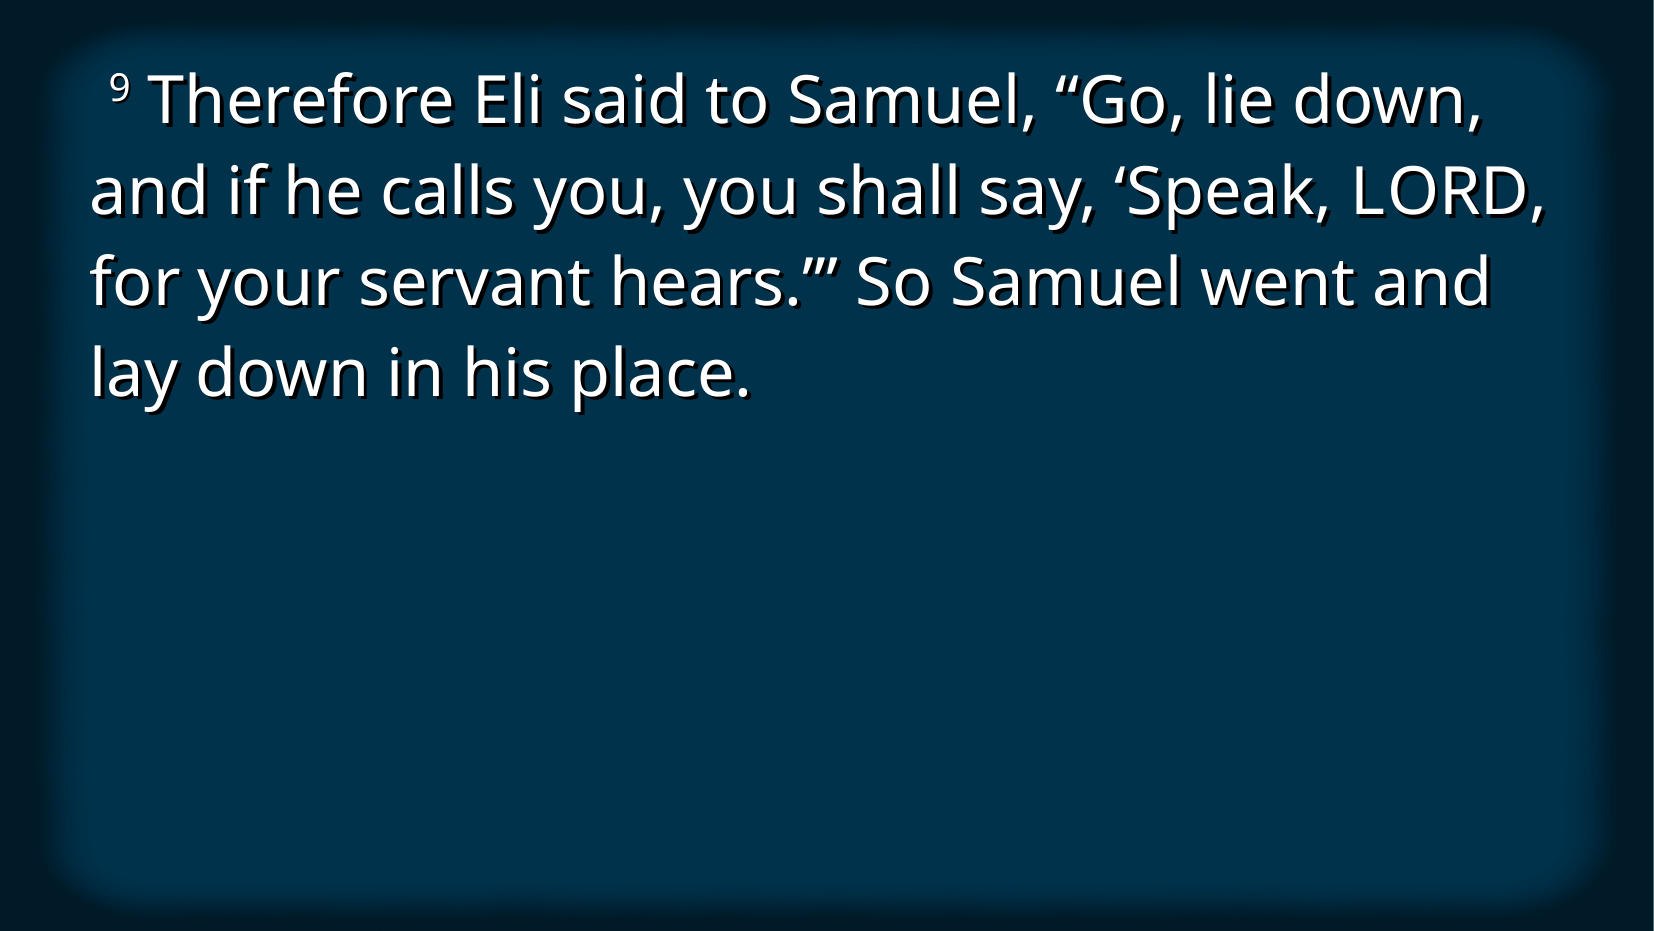

9 Therefore Eli said to Samuel, “Go, lie down, and if he calls you, you shall say, ‘Speak, LORD, for your servant hears.’” So Samuel went and lay down in his place.